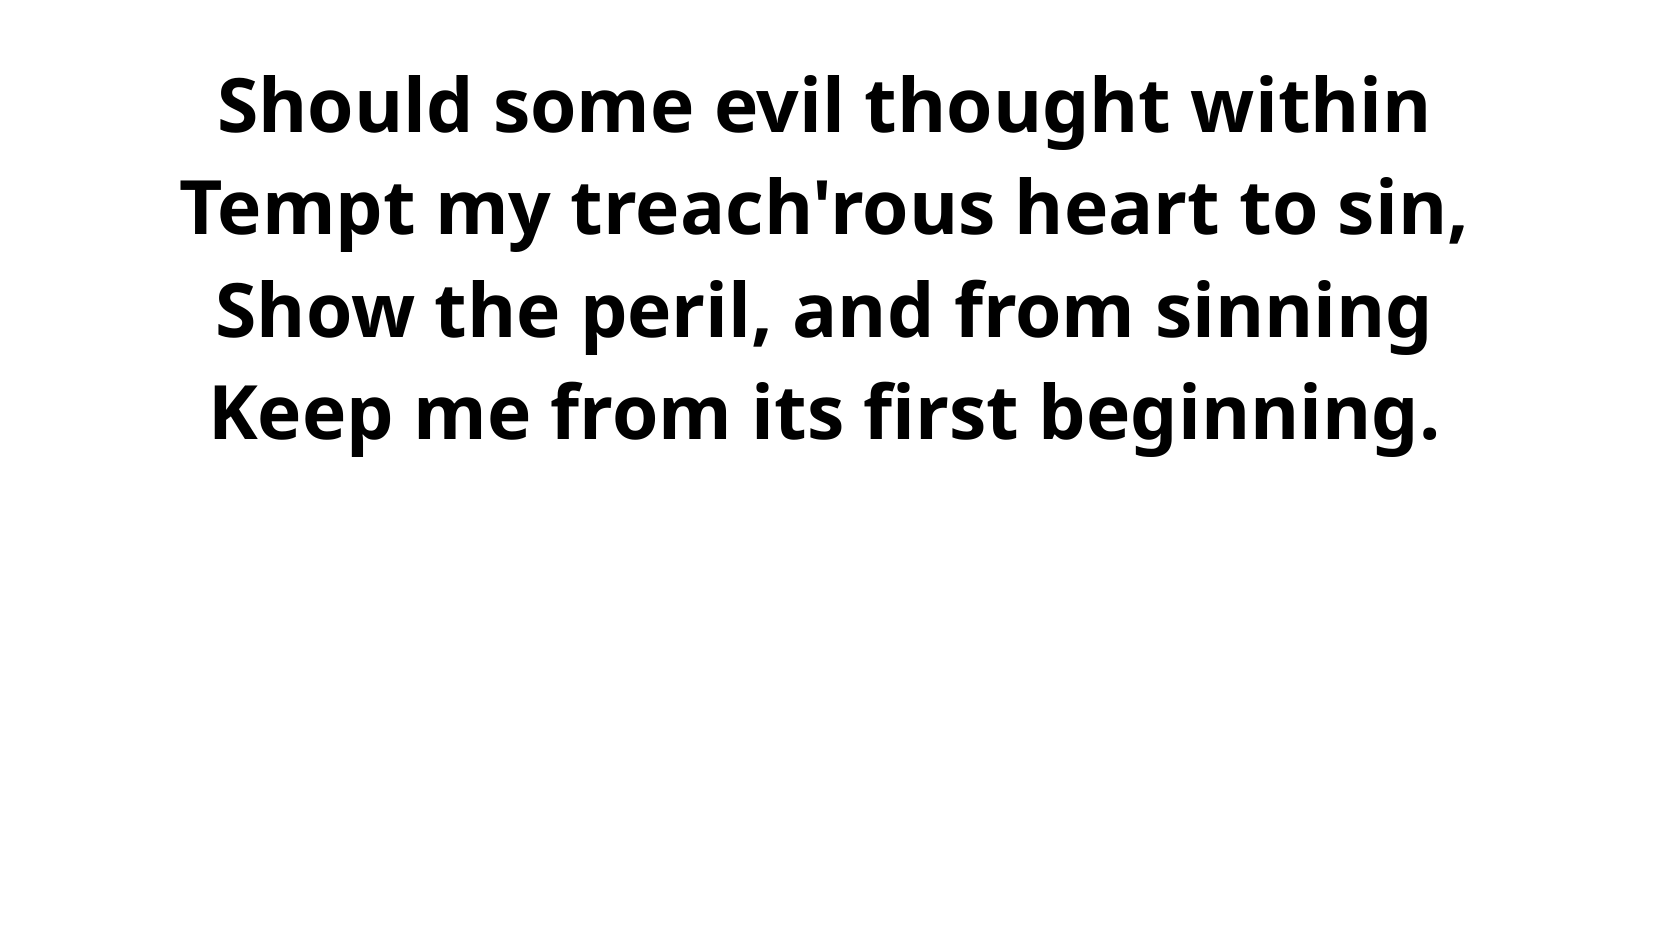

Should some evil thought within
Tempt my treach'rous heart to sin,
Show the peril, and from sinning
Keep me from its first beginning.